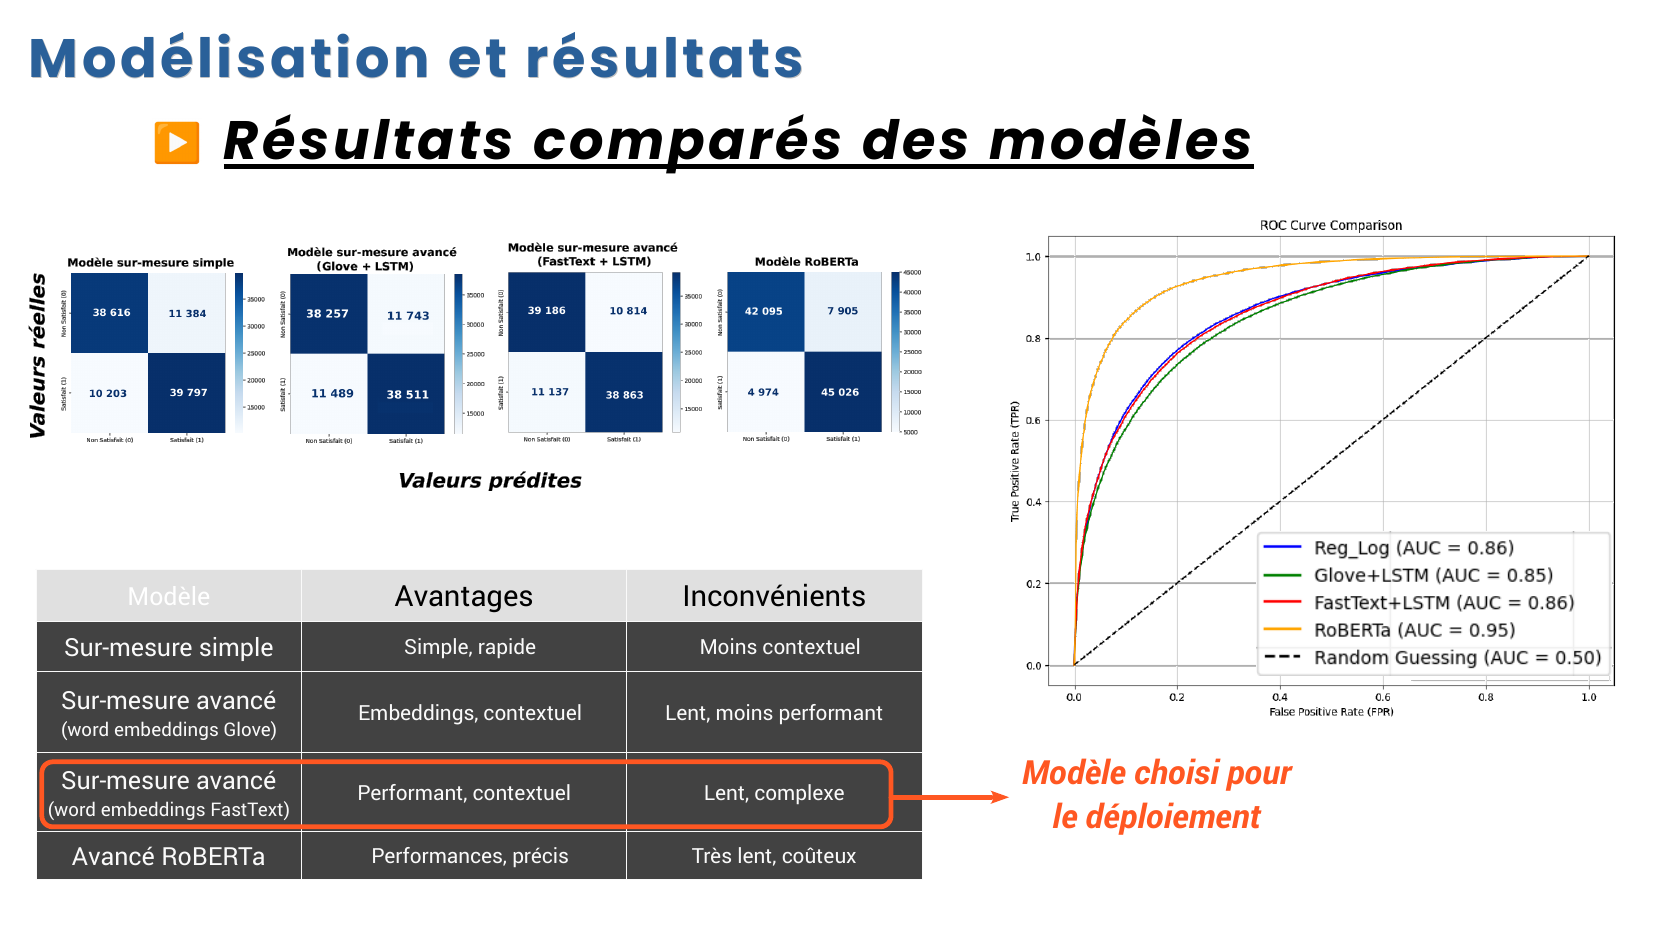

Modélisation et résultats
Résultats comparés des modèles
| Modèle | Avantages | Inconvénients |
| --- | --- | --- |
| Sur-mesure simple | Simple, rapide | Moins contextuel |
| Sur-mesure avancé (word embeddings Glove) | Embeddings, contextuel | Lent, moins performant |
| Sur-mesure avancé (word embeddings FastText) | Performant, contextuel | Lent, complexe |
| Avancé RoBERTa | Performances, précis | Très lent, coûteux |
Modèle choisi pour le déploiement